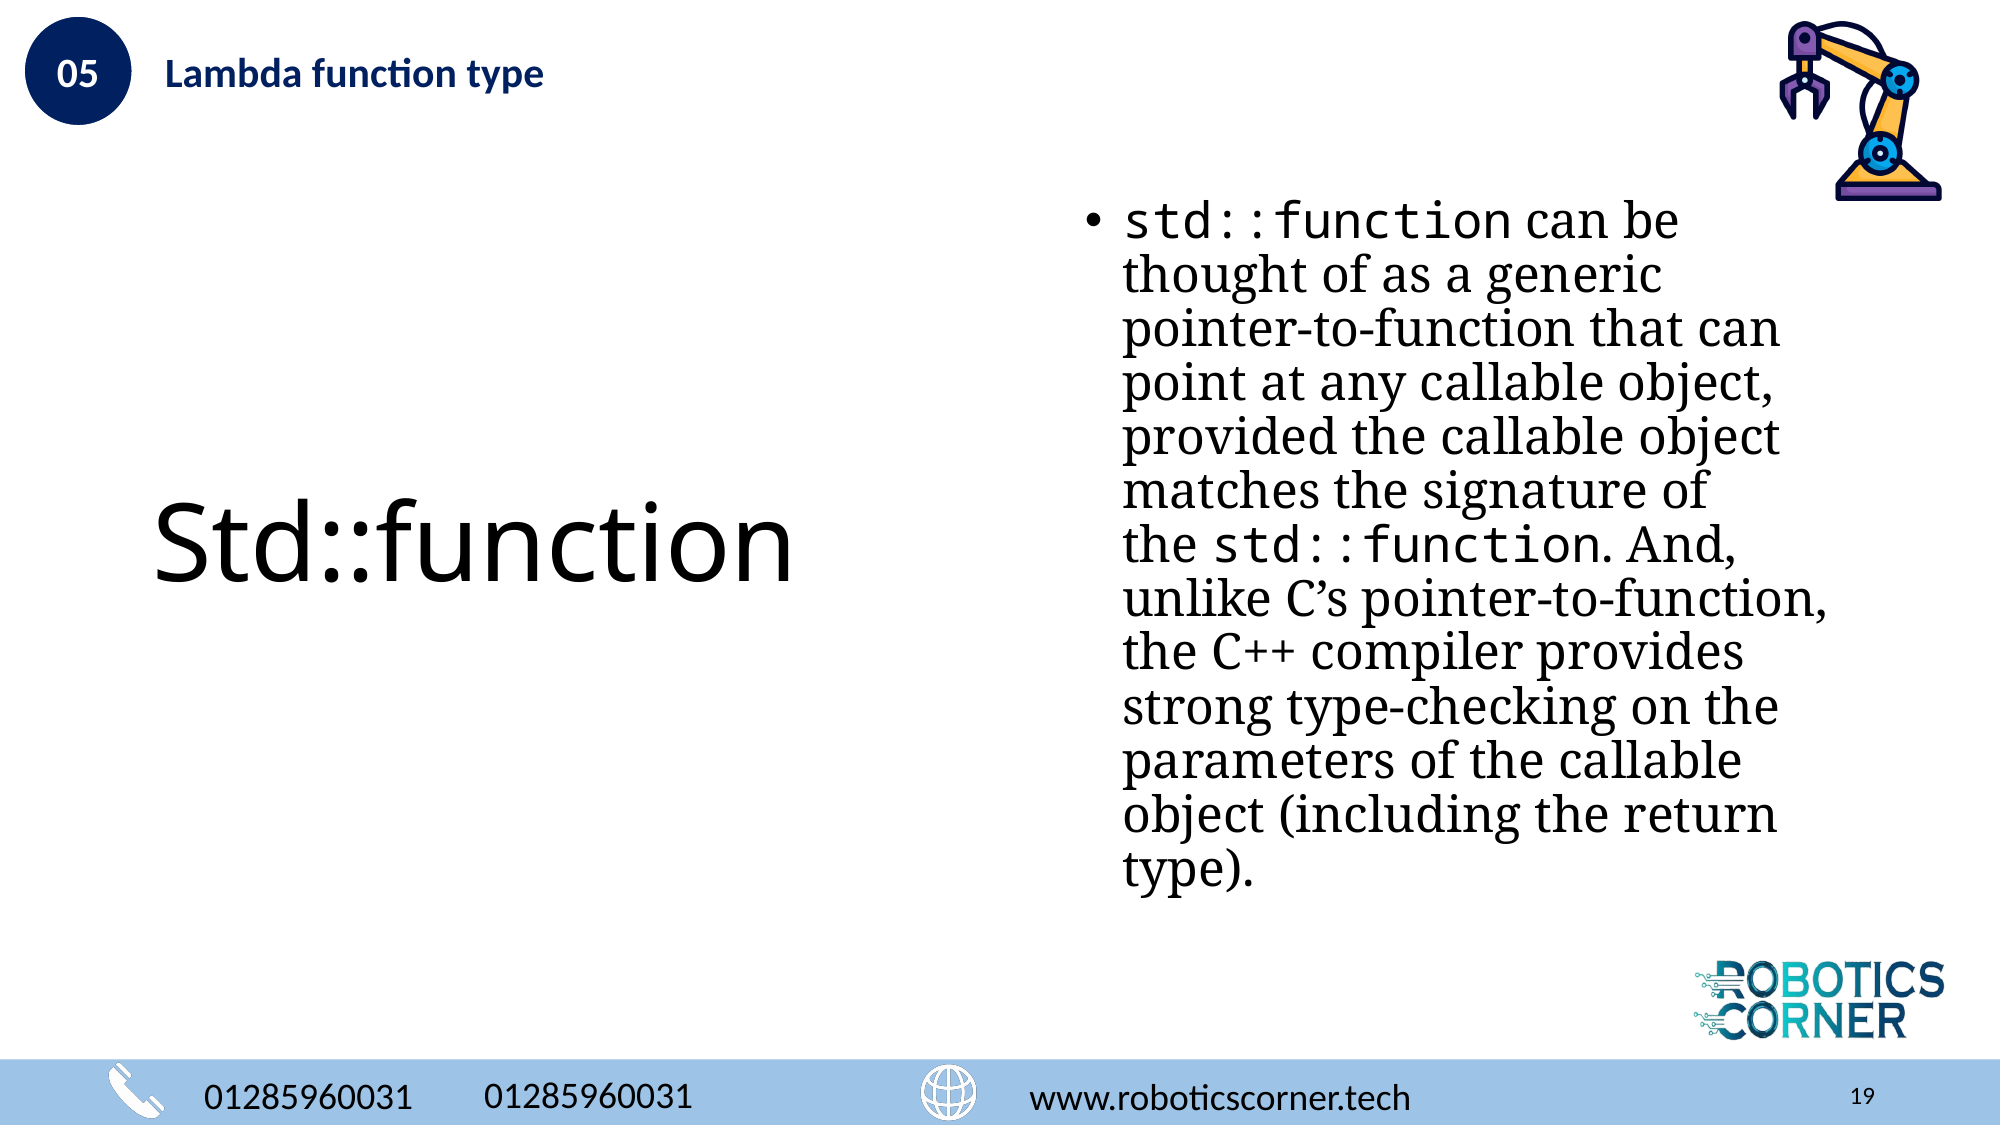

05
Lambda function type
# Std::function
std::function can be thought of as a generic pointer-to-function that can point at any callable object, provided the callable object matches the signature of the std::function. And, unlike C’s pointer-to-function, the C++ compiler provides strong type-checking on the parameters of the callable object (including the return type).